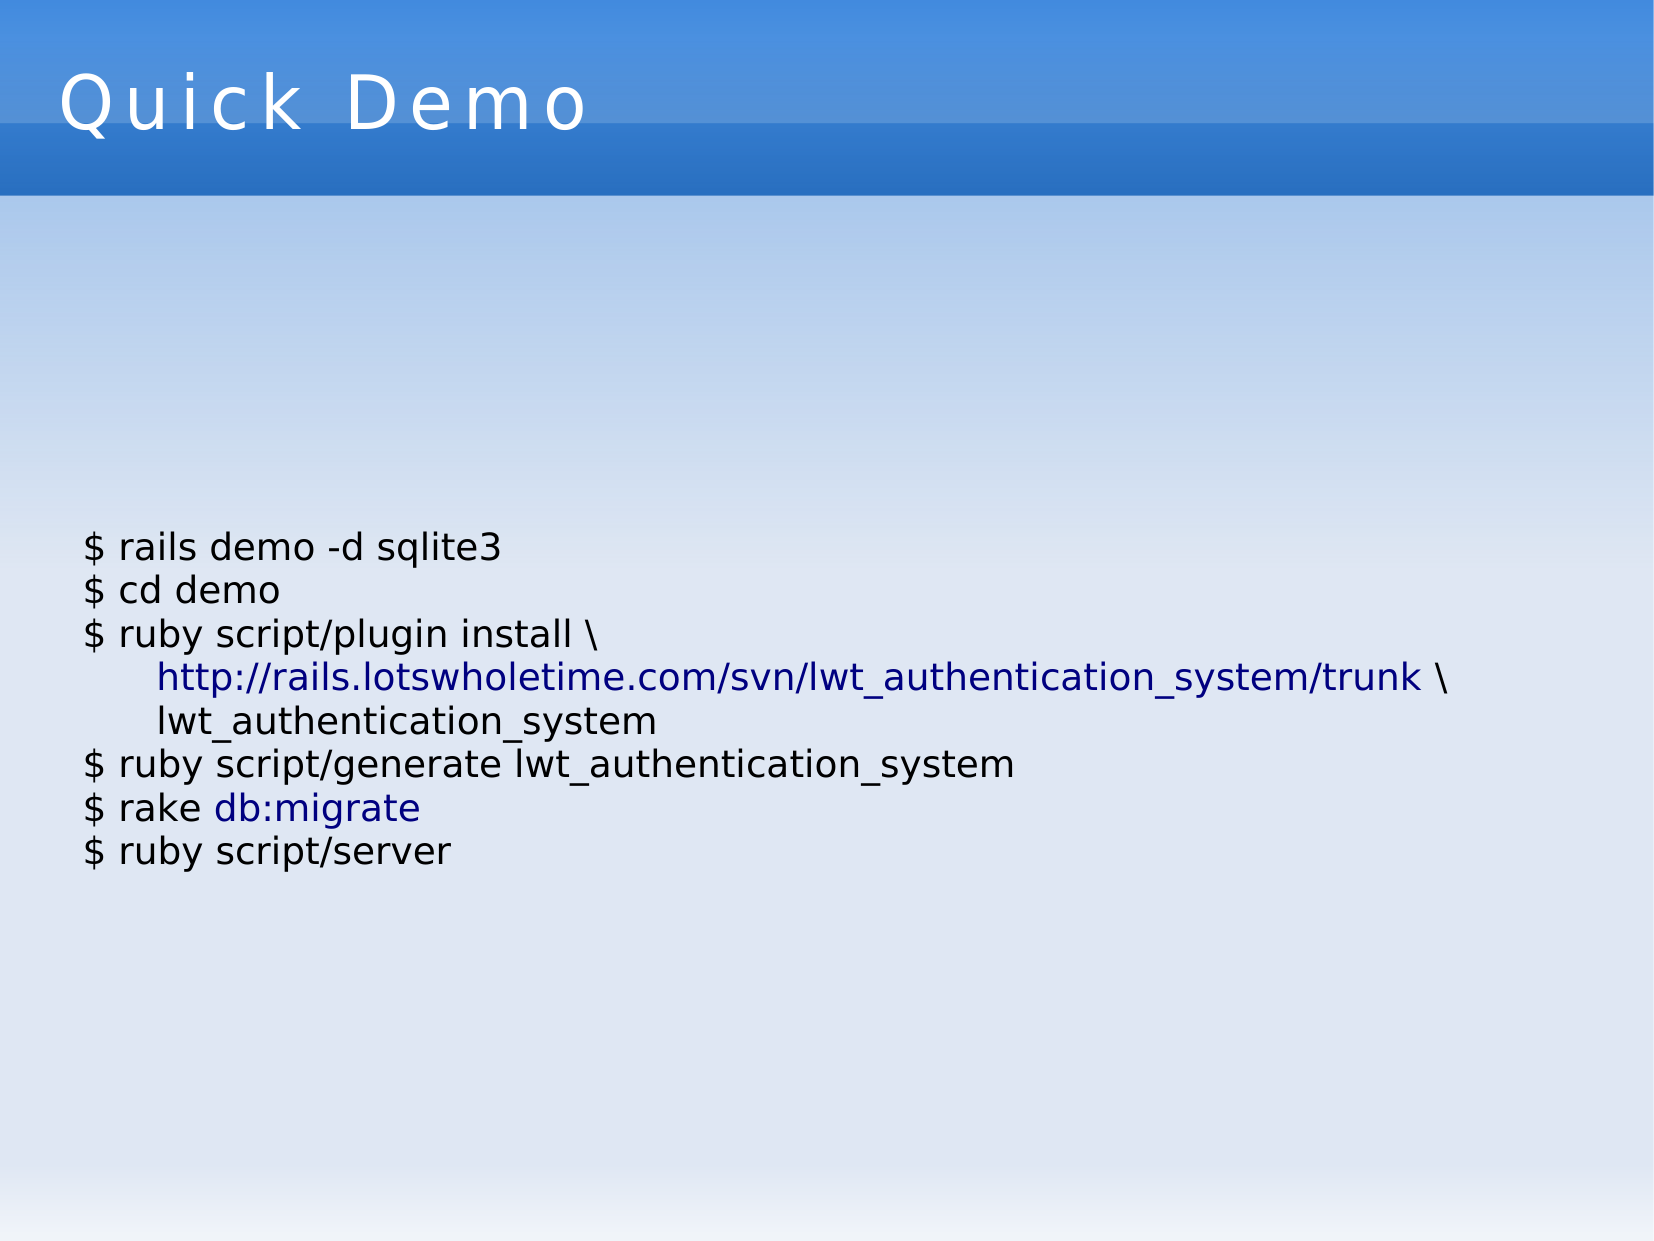

Quick Demo
# $ rails demo -d sqlite3
$ cd demo
$ ruby script/plugin install \
	http://rails.lotswholetime.com/svn/lwt_authentication_system/trunk \
	lwt_authentication_system
$ ruby script/generate lwt_authentication_system
$ rake db:migrate
$ ruby script/server